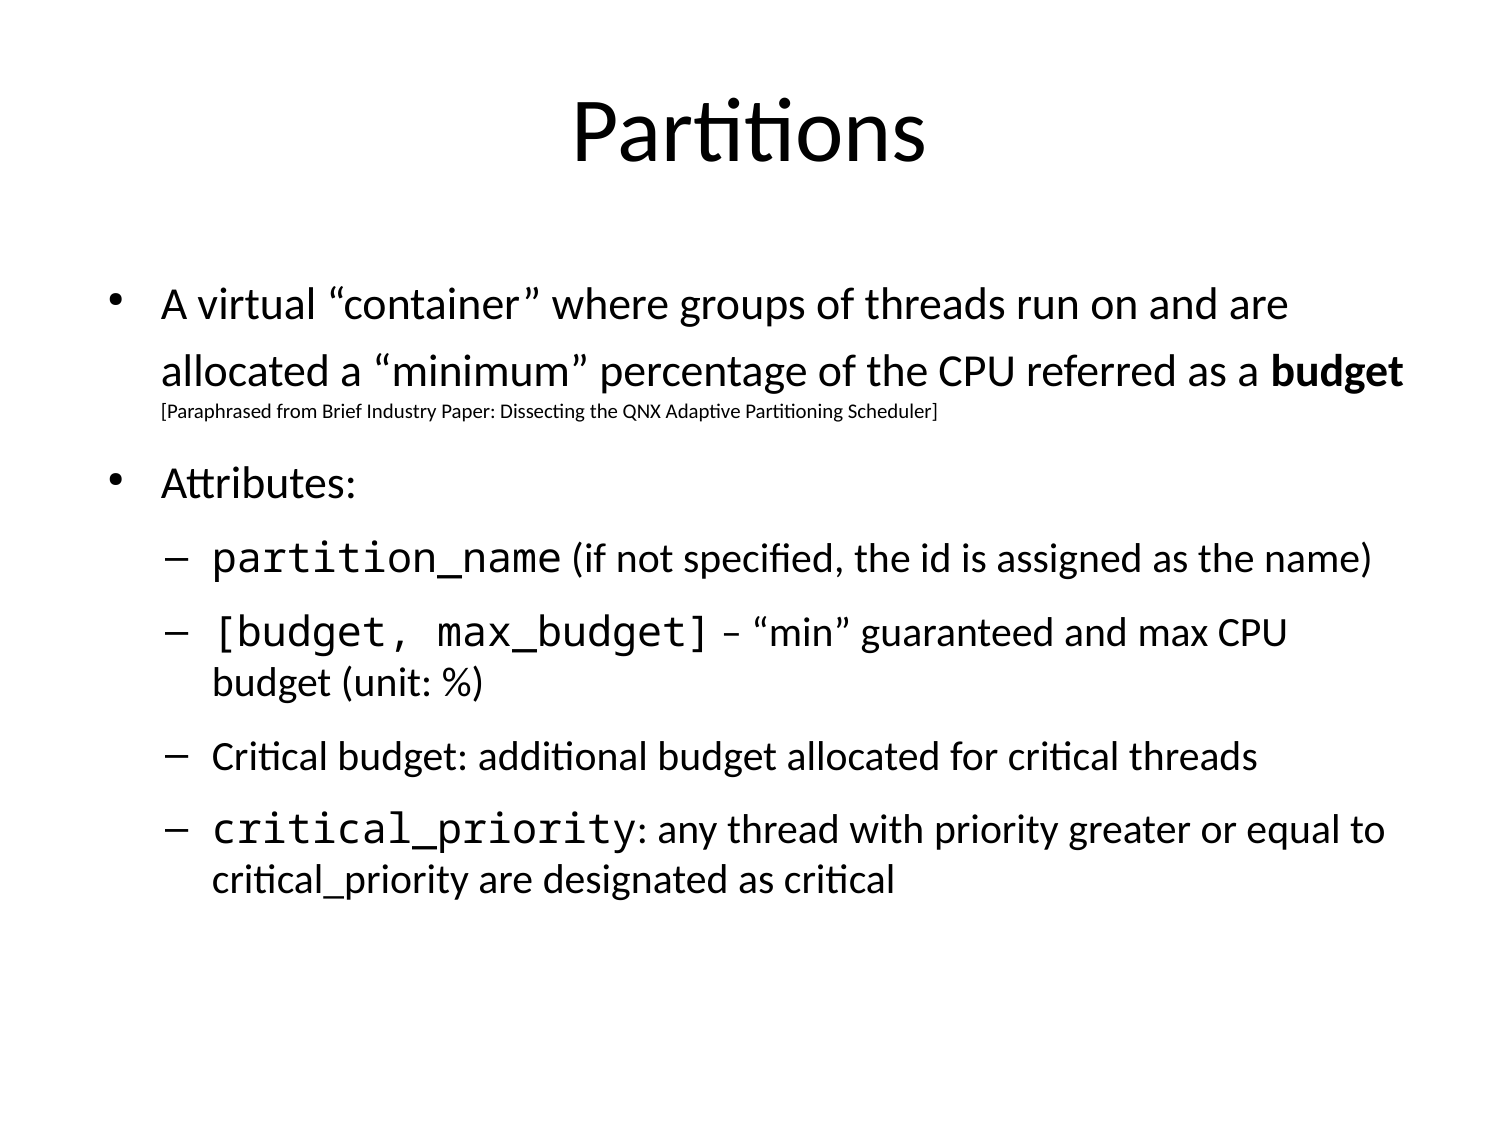

# Partitions
A virtual “container” where groups of threads run on and are allocated a “minimum” percentage of the CPU referred as a budget [Paraphrased from Brief Industry Paper: Dissecting the QNX Adaptive Partitioning Scheduler]
Attributes:
partition_name (if not specified, the id is assigned as the name)
[budget, max_budget] – “min” guaranteed and max CPU budget (unit: %)
Critical budget: additional budget allocated for critical threads
critical_priority: any thread with priority greater or equal to critical_priority are designated as critical